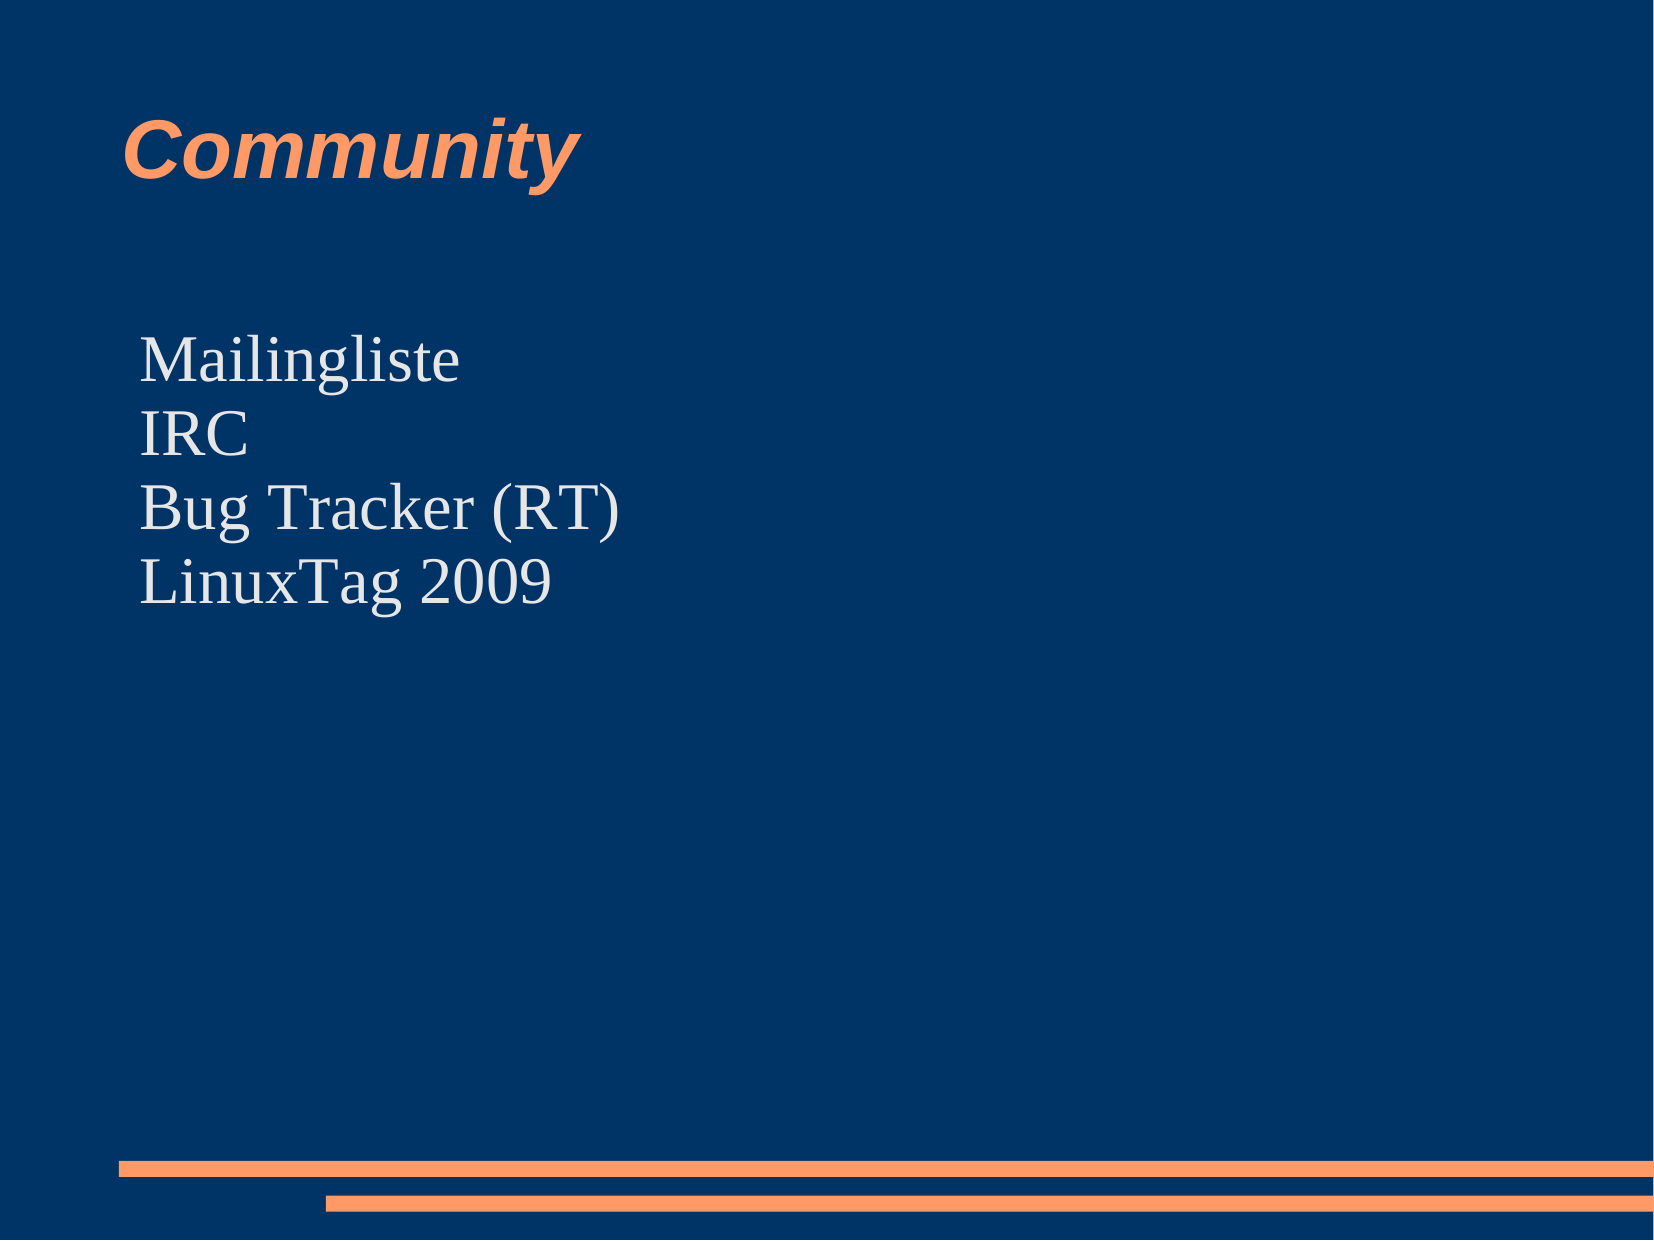

# Community
Mailingliste
IRC
Bug Tracker (RT)
LinuxTag 2009